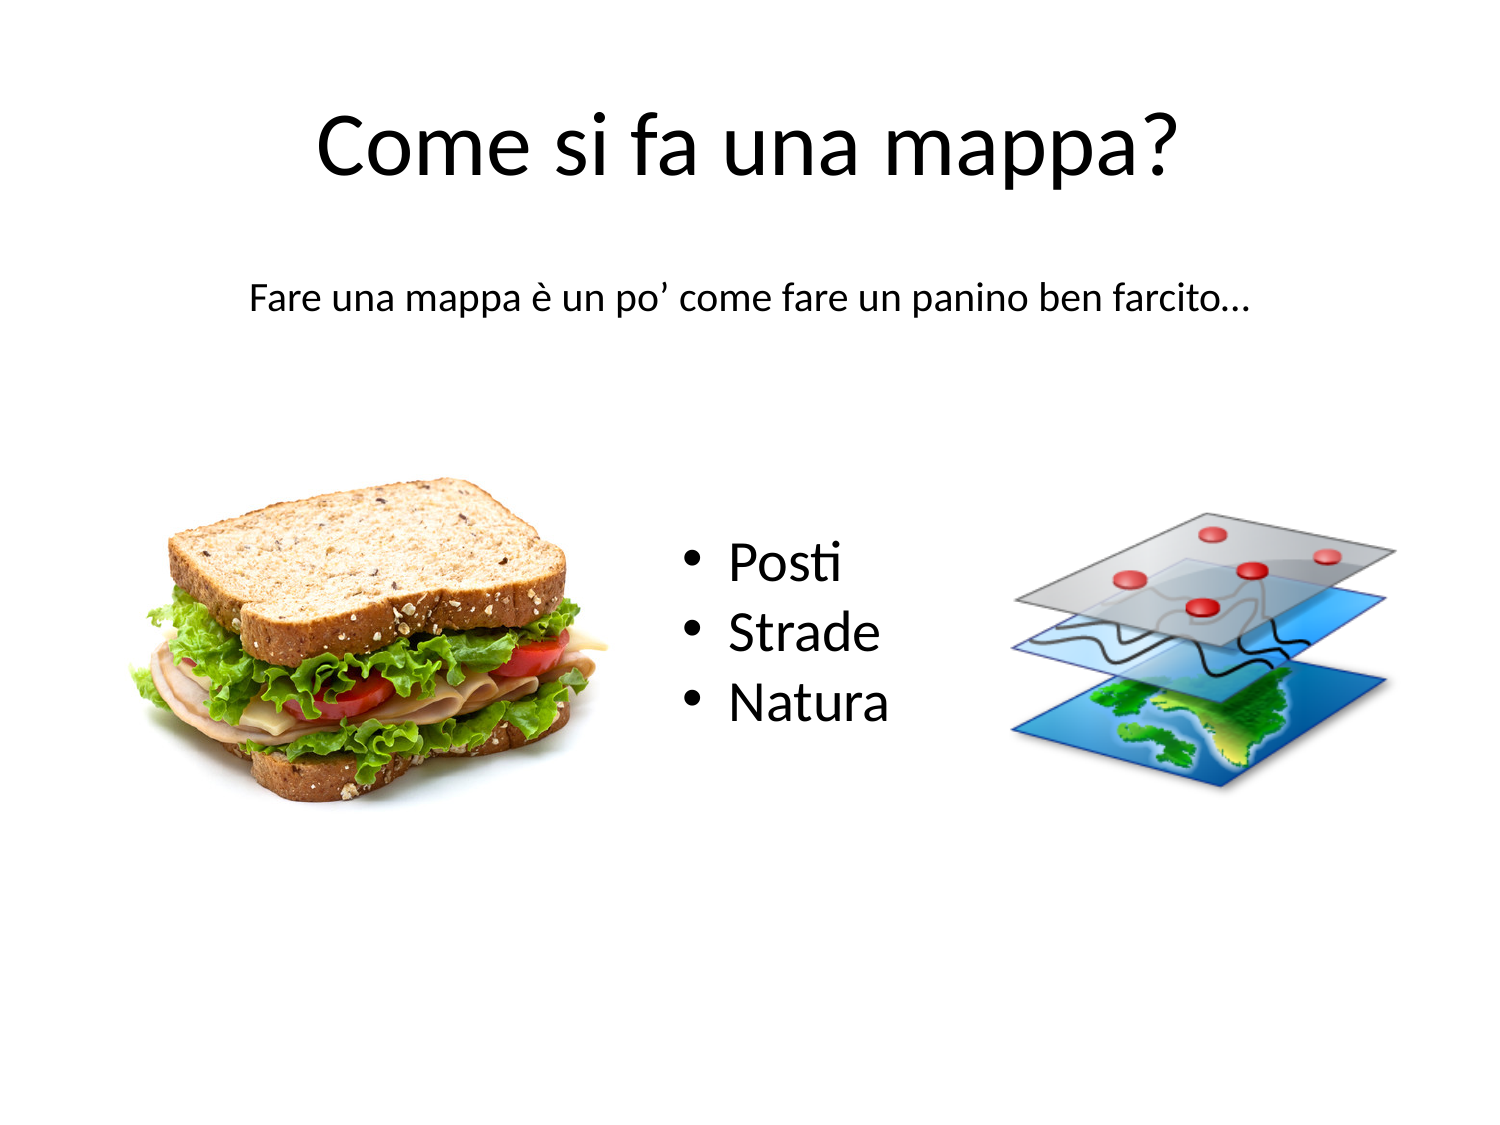

# Come si fa una mappa?
Fare una mappa è un po’ come fare un panino ben farcito…
Posti
Strade
Natura